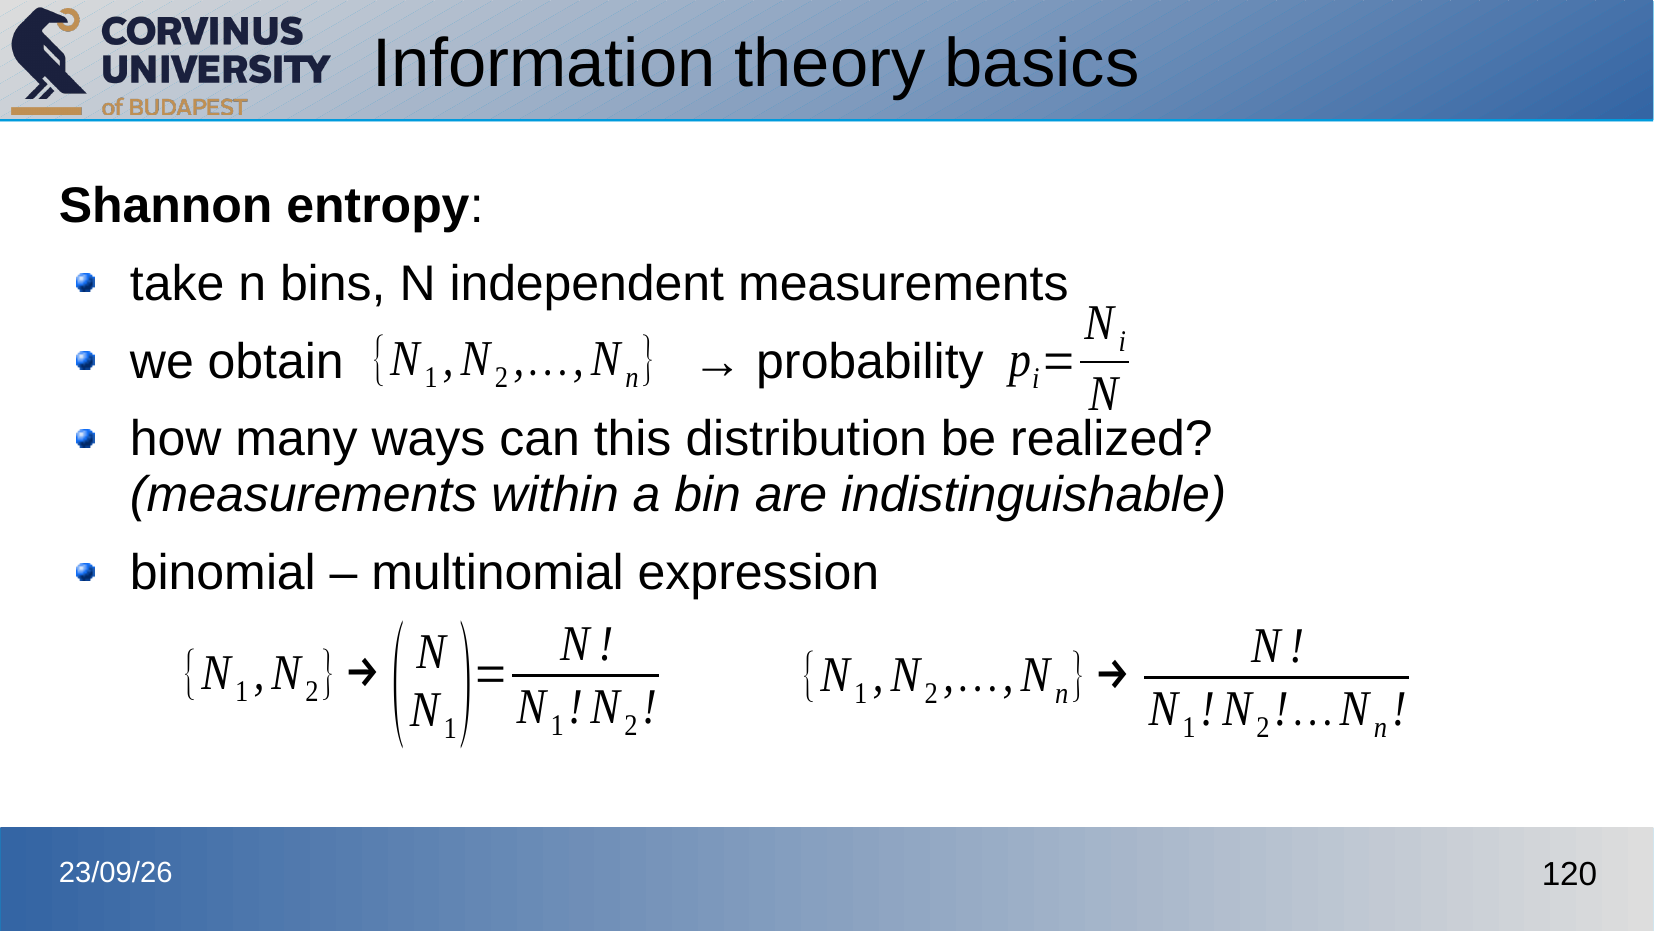

# Information theory basics
Shannon entropy:
take n bins, N independent measurements
we obtain → probability
how many ways can this distribution be realized?
(measurements within a bin are indistinguishable)
binomial – multinomial expression